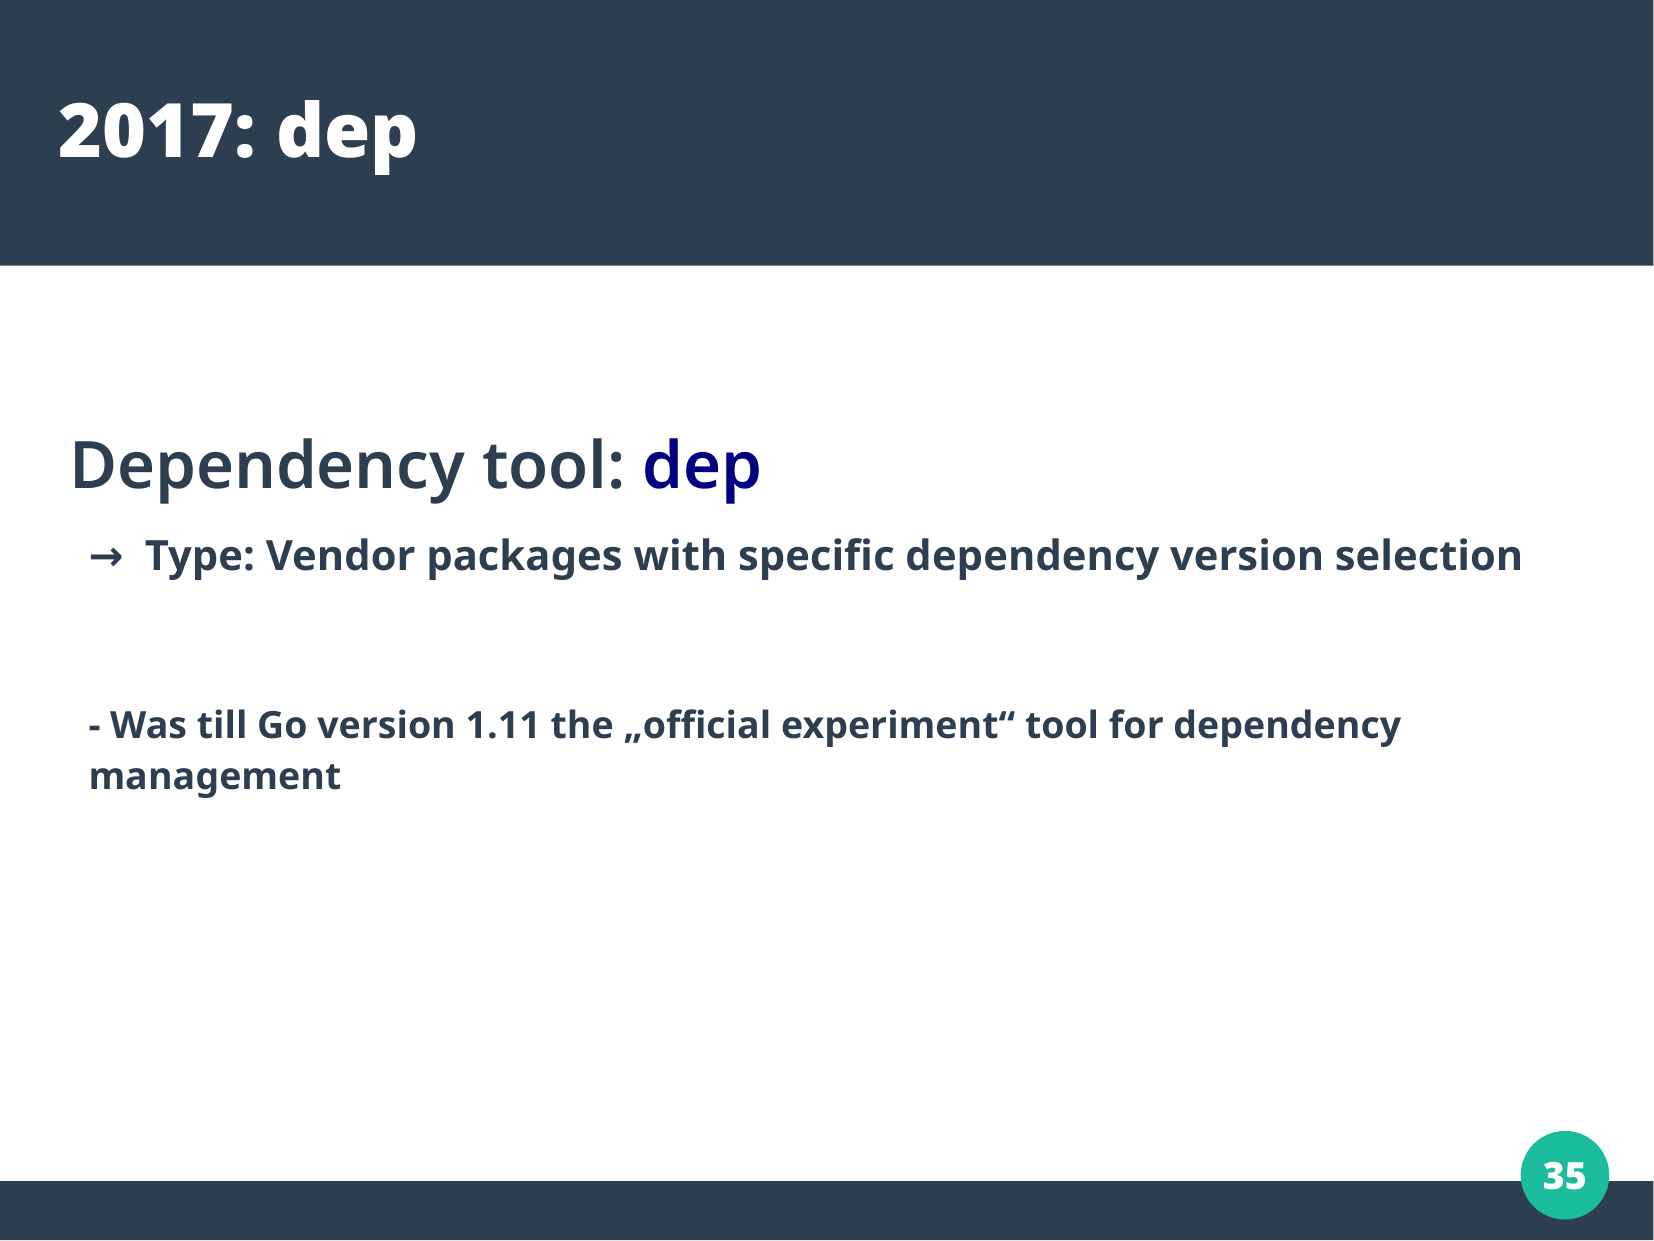

# 2017: dep
Dependency tool: dep
→ Type: Vendor packages with specific dependency version selection
- Was till Go version 1.11 the „official experiment“ tool for dependency management
35